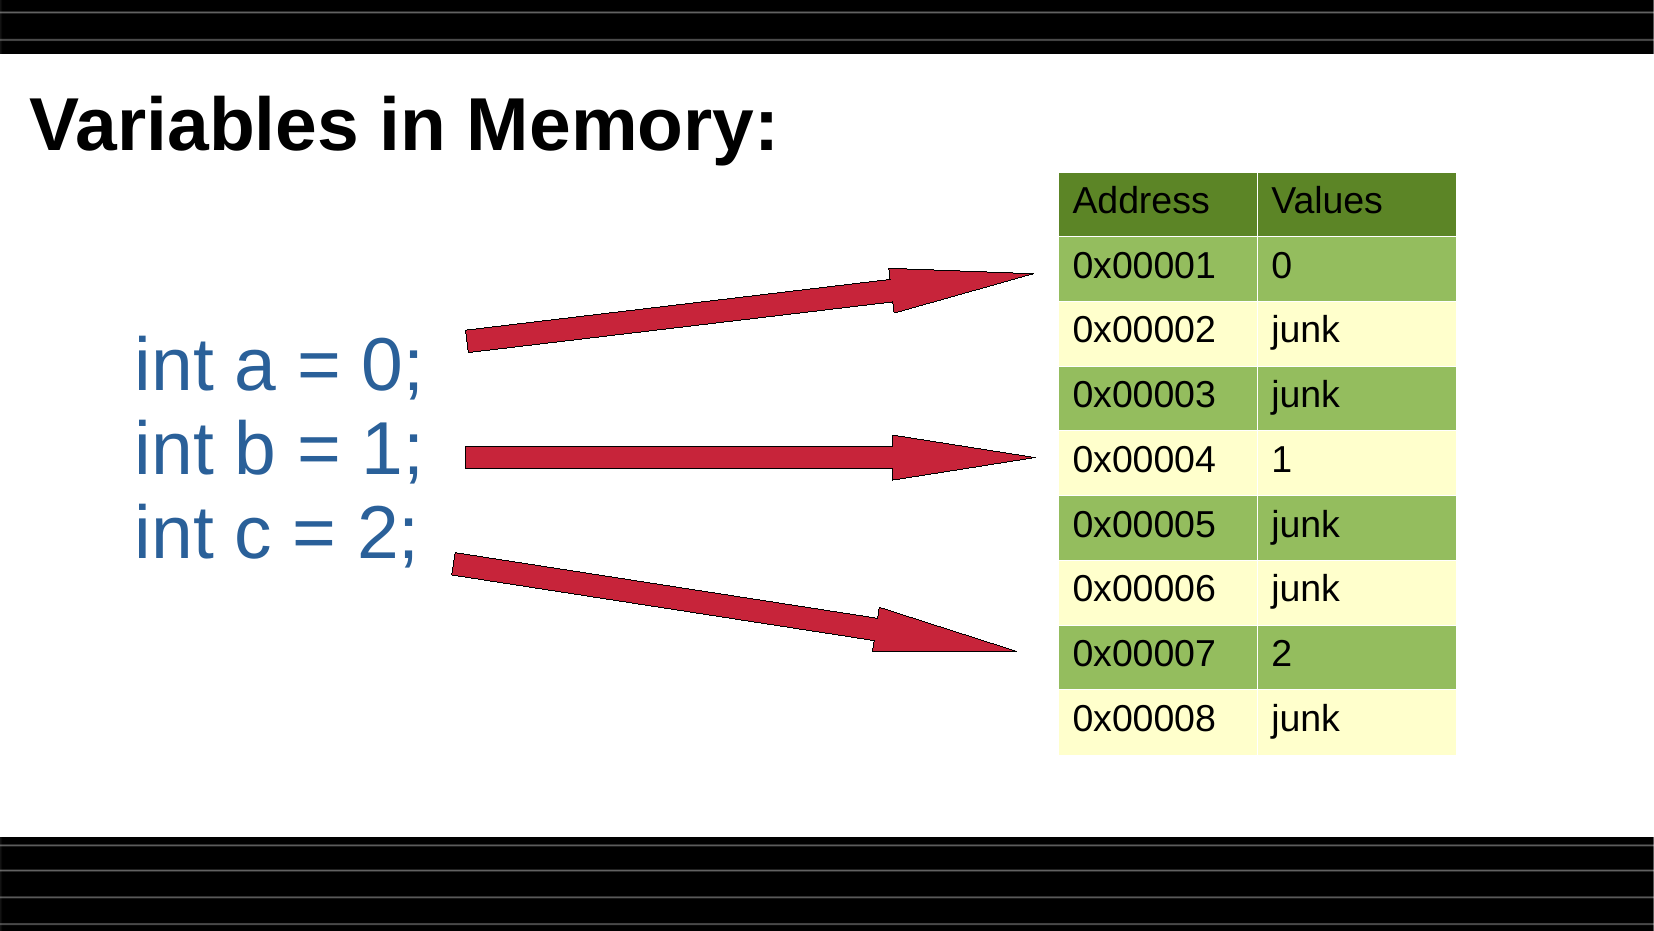

Variables in Memory:
| Address | Values |
| --- | --- |
| 0x00001 | 0 |
| 0x00002 | junk |
| 0x00003 | junk |
| 0x00004 | 1 |
| 0x00005 | junk |
| 0x00006 | junk |
| 0x00007 | 2 |
| 0x00008 | junk |
int a = 0;
int b = 1;
int c = 2;